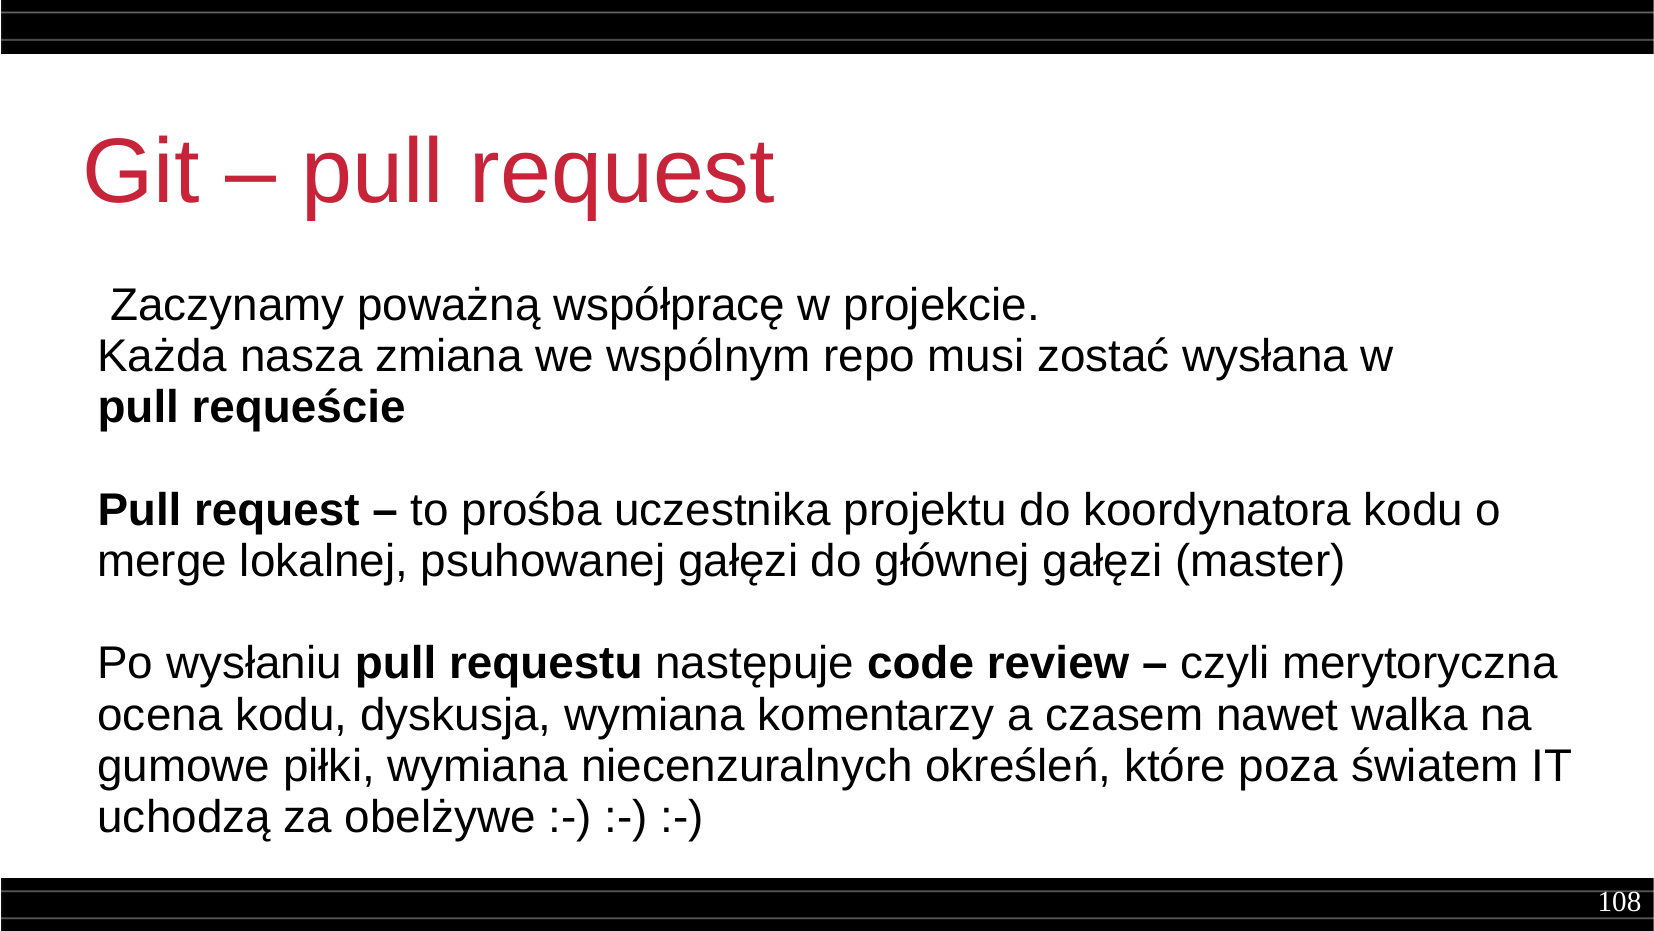

# Git – pull request
 Zaczynamy poważną współpracę w projekcie.
Każda nasza zmiana we wspólnym repo musi zostać wysłana w
pull requeście
Pull request – to prośba uczestnika projektu do koordynatora kodu o merge lokalnej, psuhowanej gałęzi do głównej gałęzi (master)
Po wysłaniu pull requestu następuje code review – czyli merytoryczna ocena kodu, dyskusja, wymiana komentarzy a czasem nawet walka na gumowe piłki, wymiana niecenzuralnych określeń, które poza światem IT uchodzą za obelżywe :-) :-) :-)